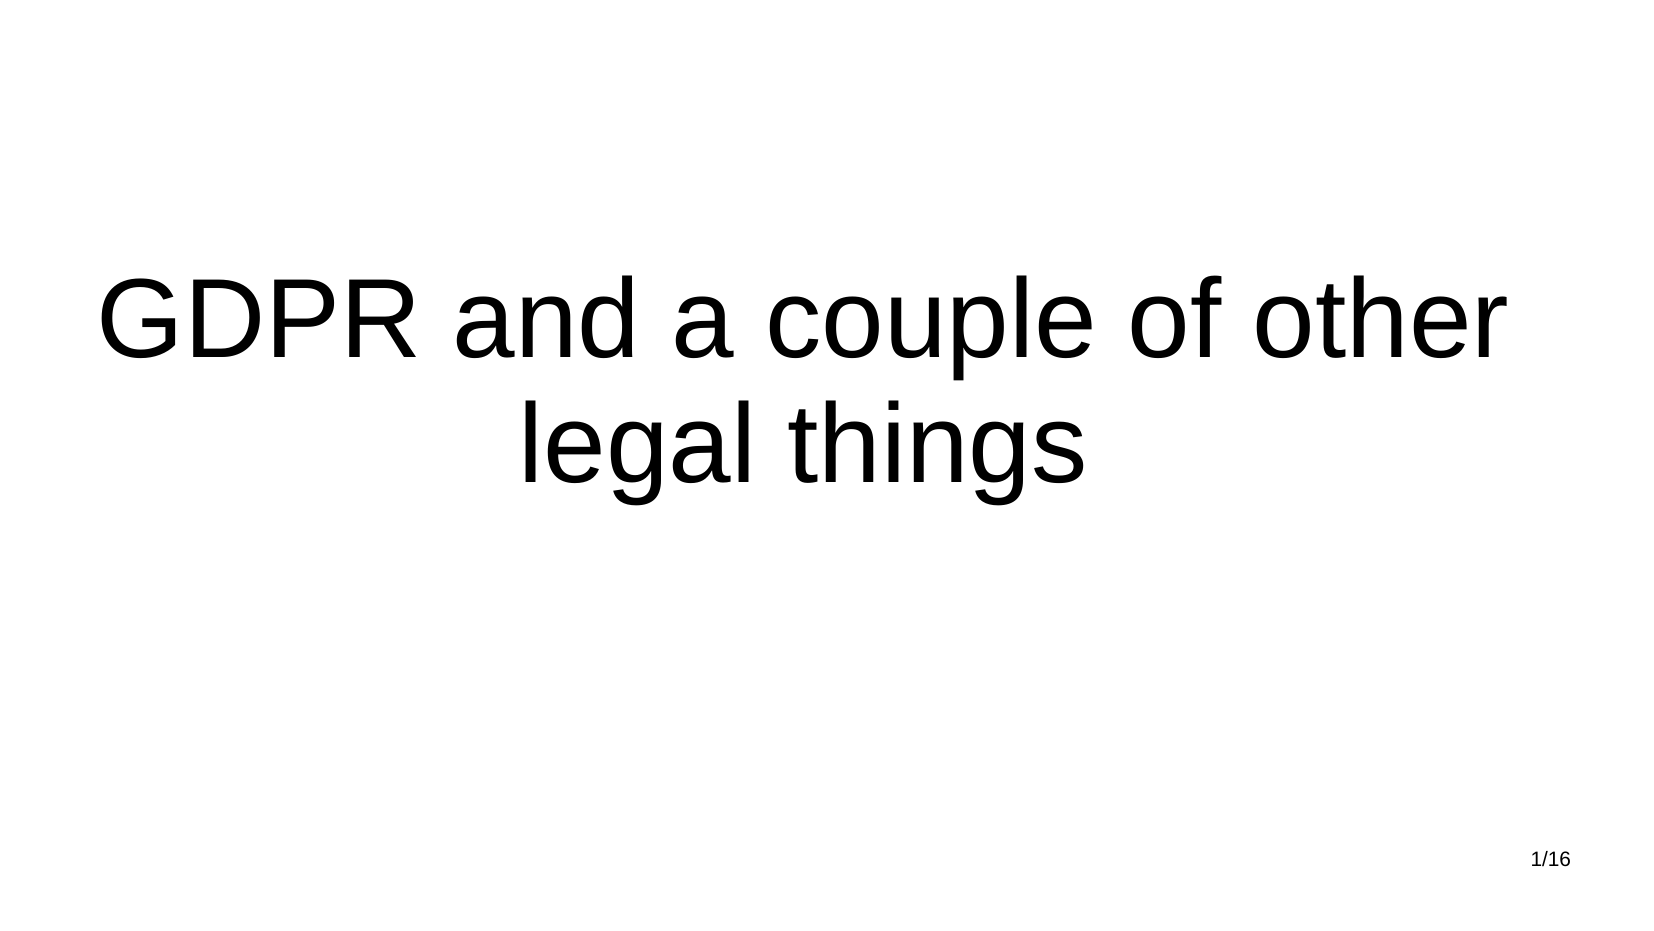

GDPR and a couple of other legal things
1